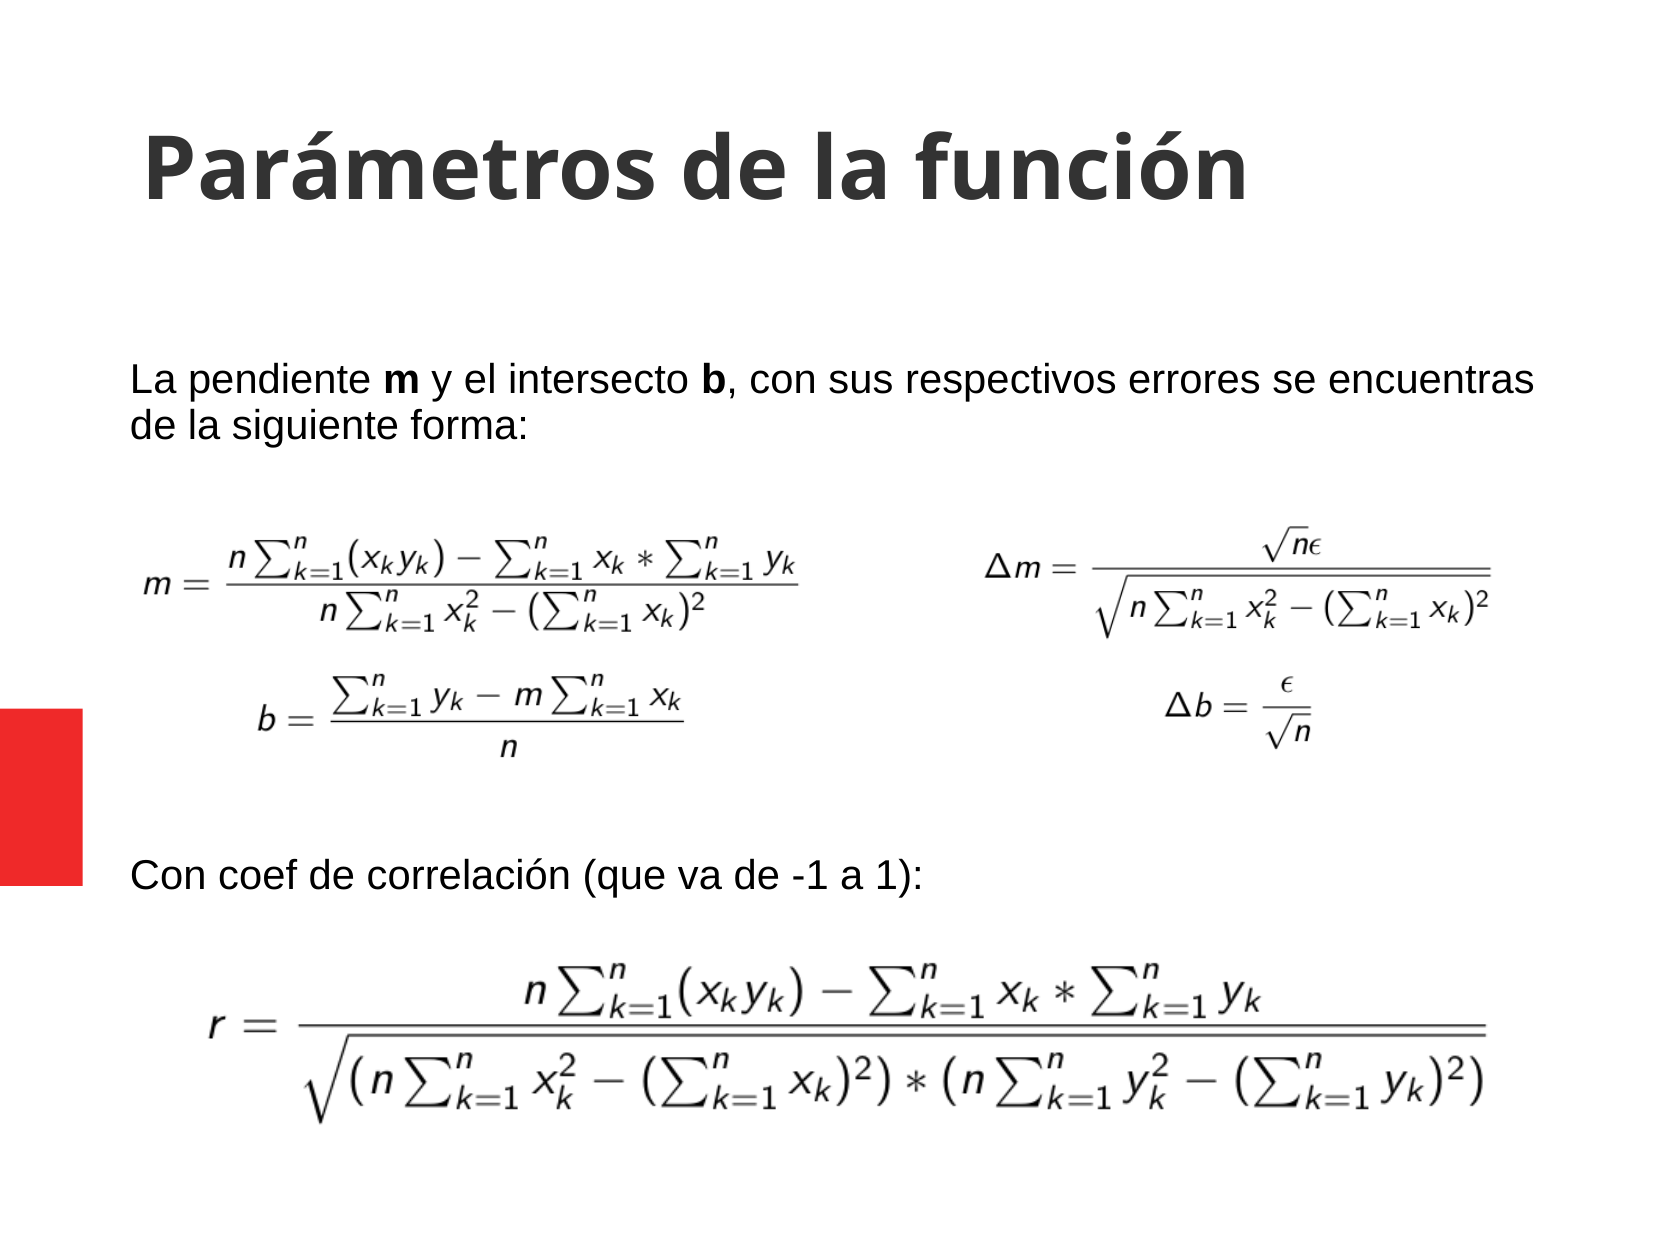

# Parámetros de la función
La pendiente m y el intersecto b, con sus respectivos errores se encuentras de la siguiente forma:
Con coef de correlación (que va de -1 a 1):